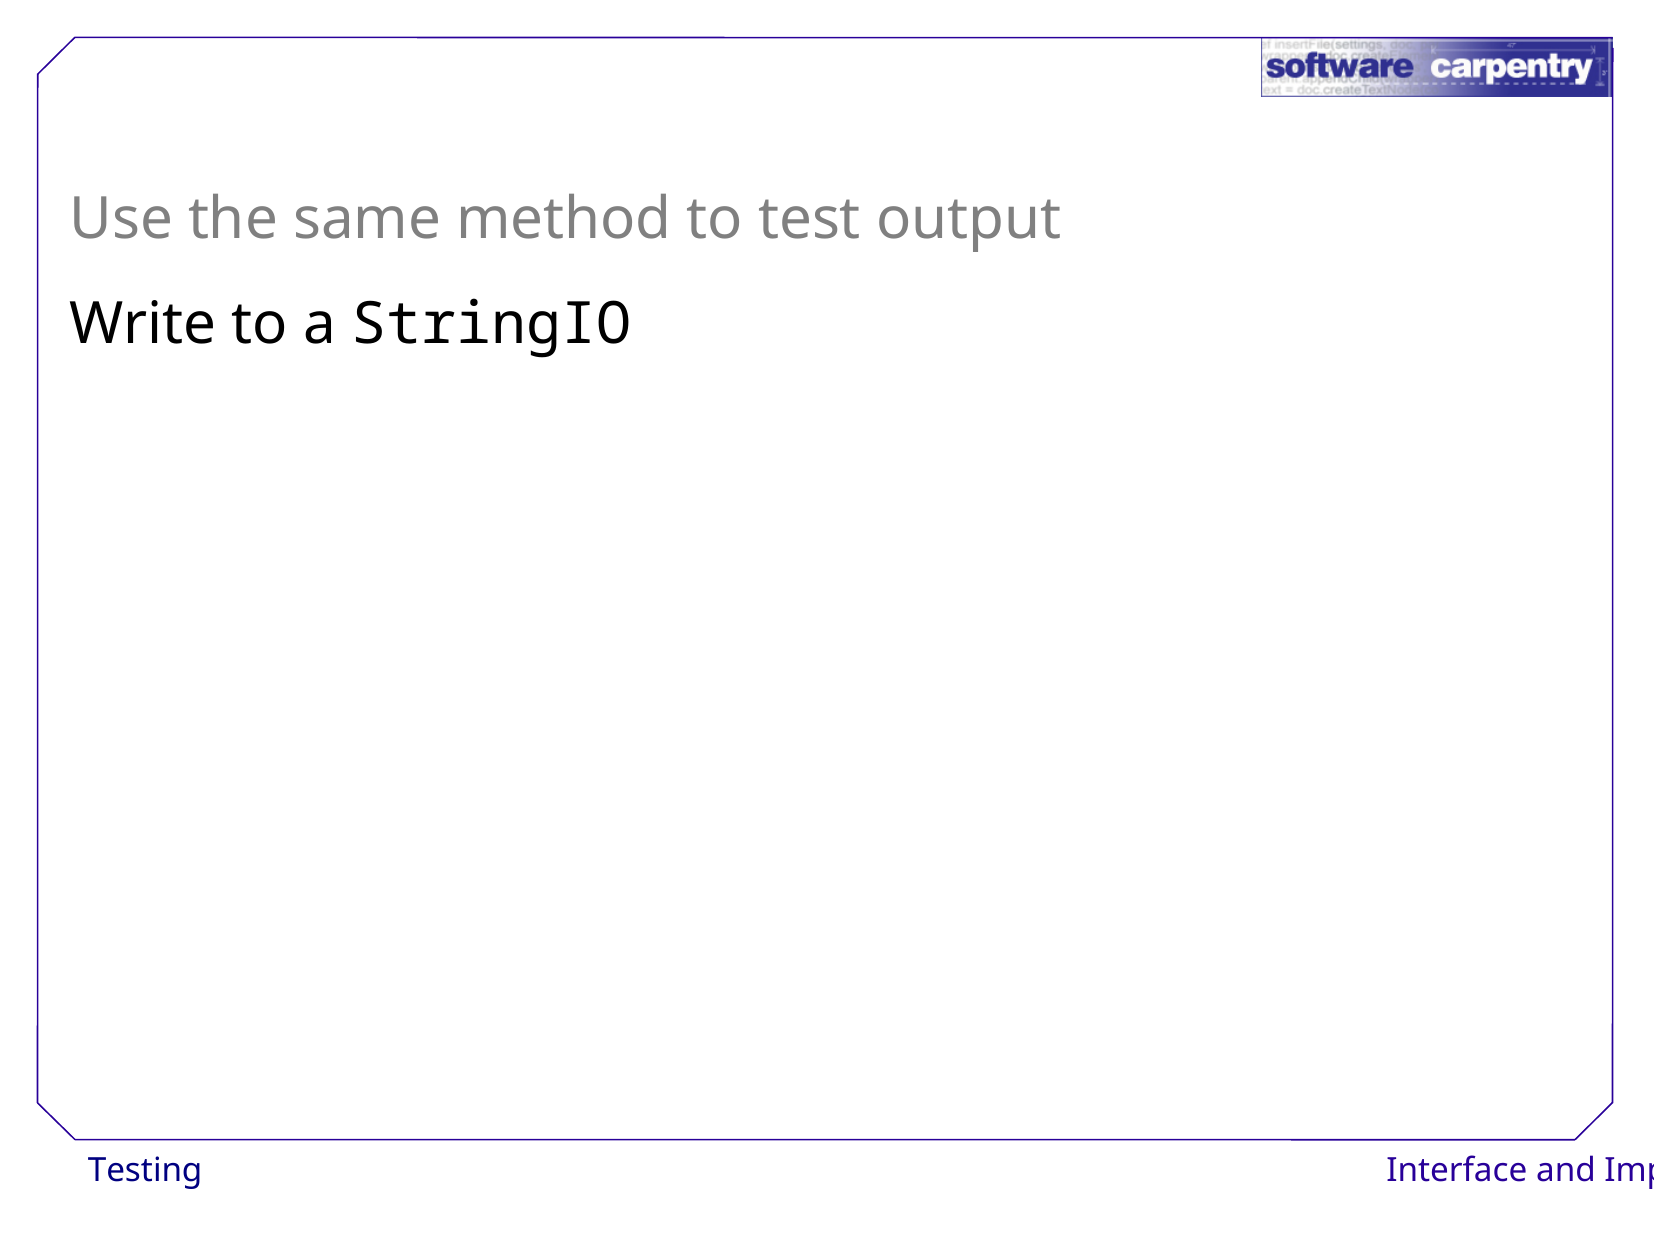

Use the same method to test output
Write to a StringIO